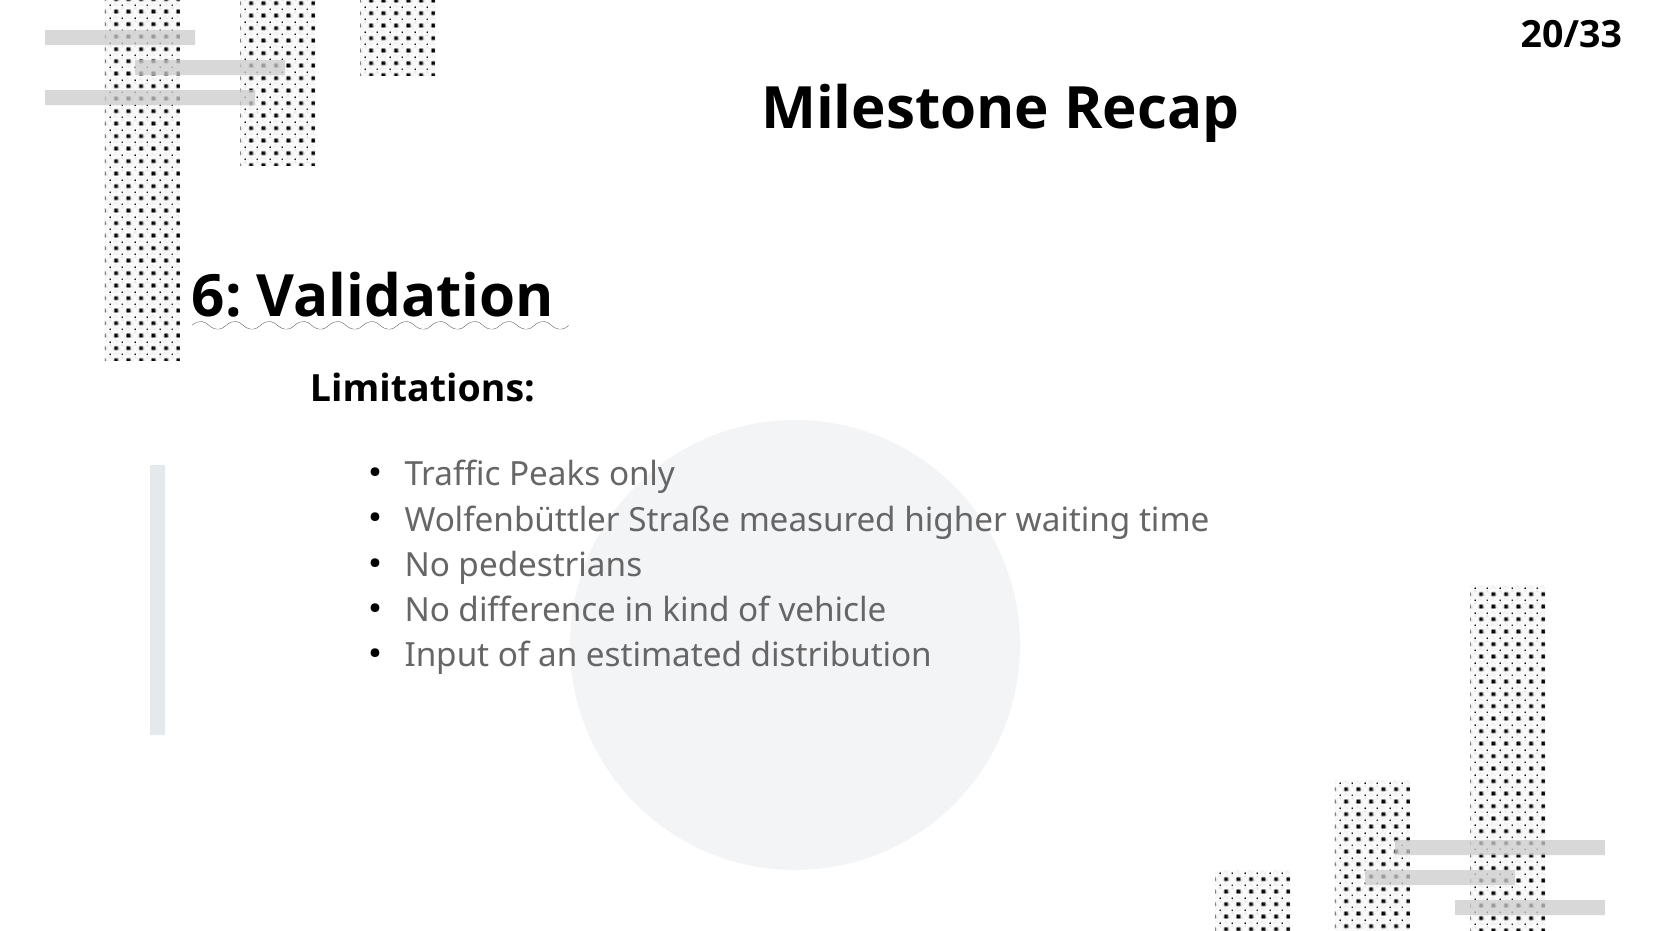

20/33
Milestone Recap
6: Validation
Limitations:
Traffic Peaks only
Wolfenbüttler Straße measured higher waiting time
No pedestrians
No difference in kind of vehicle
Input of an estimated distribution